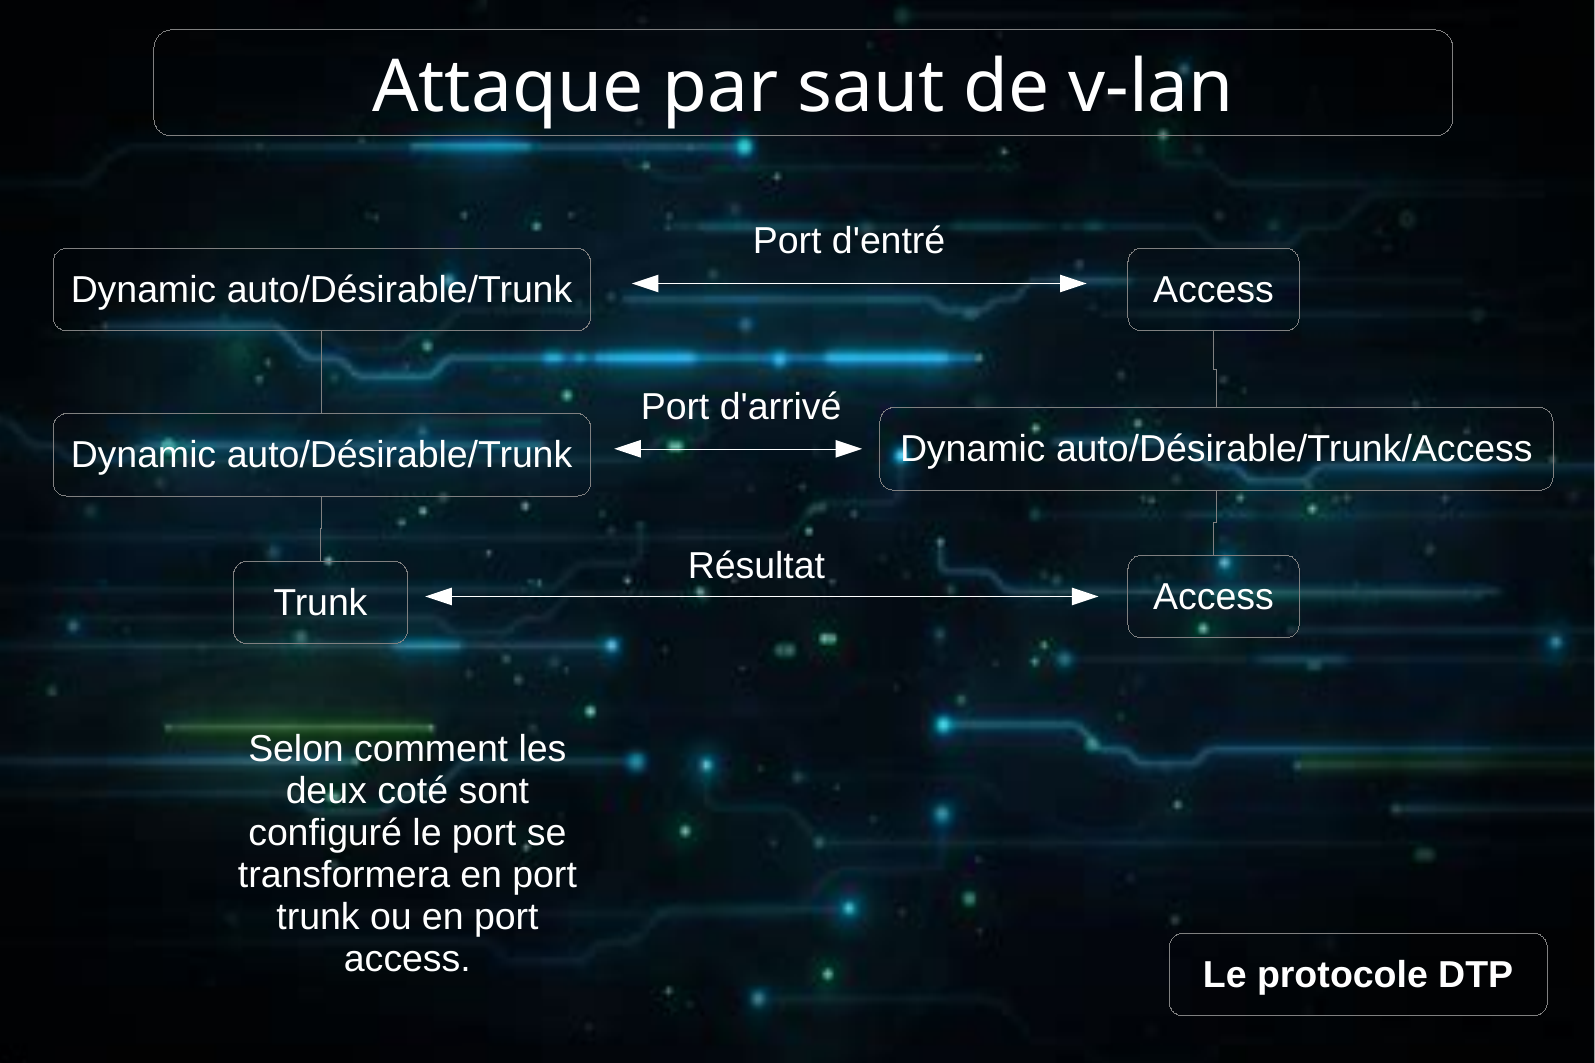

Attaque par saut de v-lan
Port d'entré
Dynamic auto/Désirable/Trunk
Access
Port d'arrivé
Dynamic auto/Désirable/Trunk/Access
Dynamic auto/Désirable/Trunk
Résultat
Access
Trunk
Selon comment les deux coté sont configuré le port se transformera en port trunk ou en port access.
Le protocole DTP